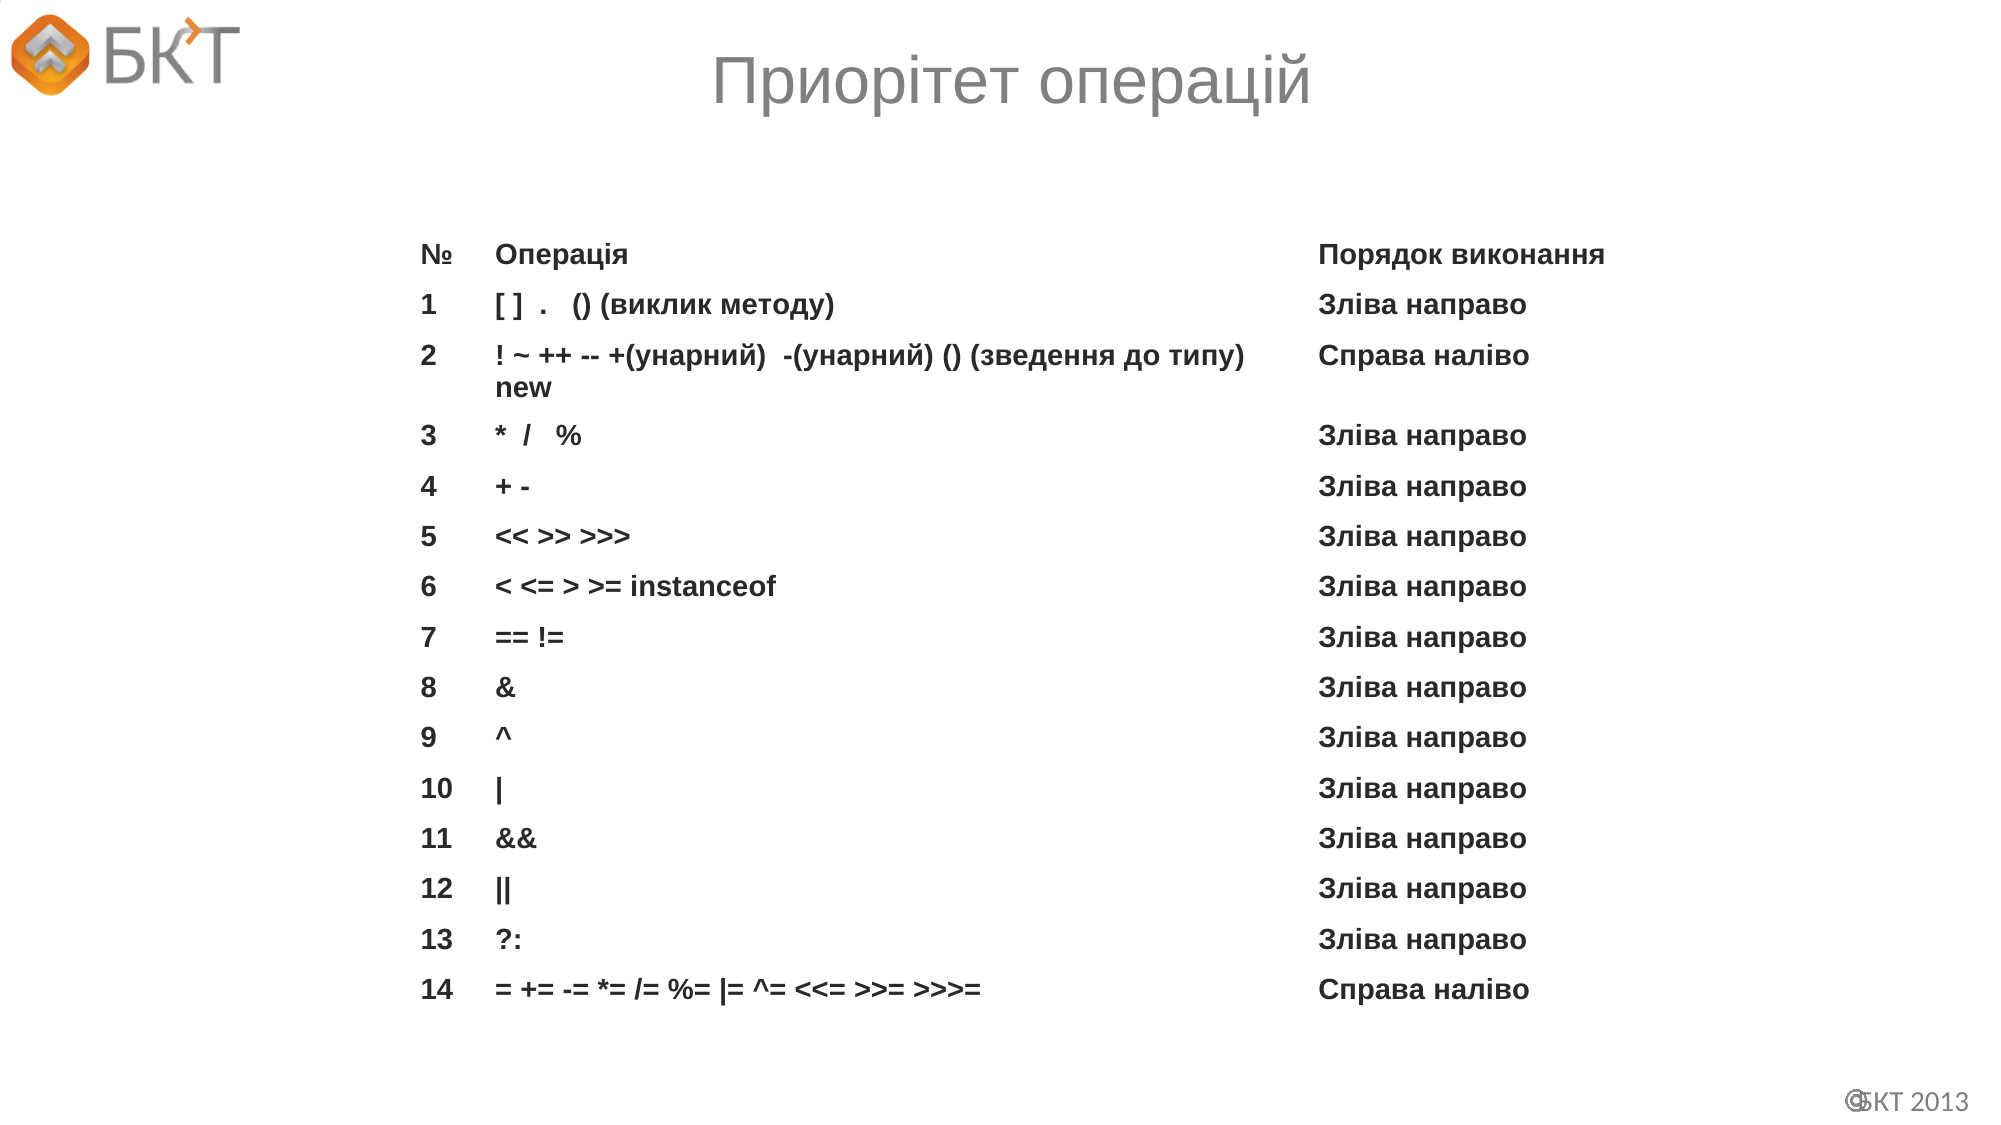

Приорітет операцій
| № | Операція | Порядок виконання |
| --- | --- | --- |
| 1 | [ ] . () (виклик методу) | Зліва направо |
| 2 | ! ~ ++ -- +(унарний) -(унарний) () (зведення до типу) new | Справа наліво |
| 3 | \* / % | Зліва направо |
| 4 | + - | Зліва направо |
| 5 | << >> >>> | Зліва направо |
| 6 | < <= > >= instanceof | Зліва направо |
| 7 | == != | Зліва направо |
| 8 | & | Зліва направо |
| 9 | ^ | Зліва направо |
| 10 | | | Зліва направо |
| 11 | && | Зліва направо |
| 12 | || | Зліва направо |
| 13 | ?: | Зліва направо |
| 14 | = += -= \*= /= %= |= ^= <<= >>= >>>= | Справа наліво |
БКТ 2013